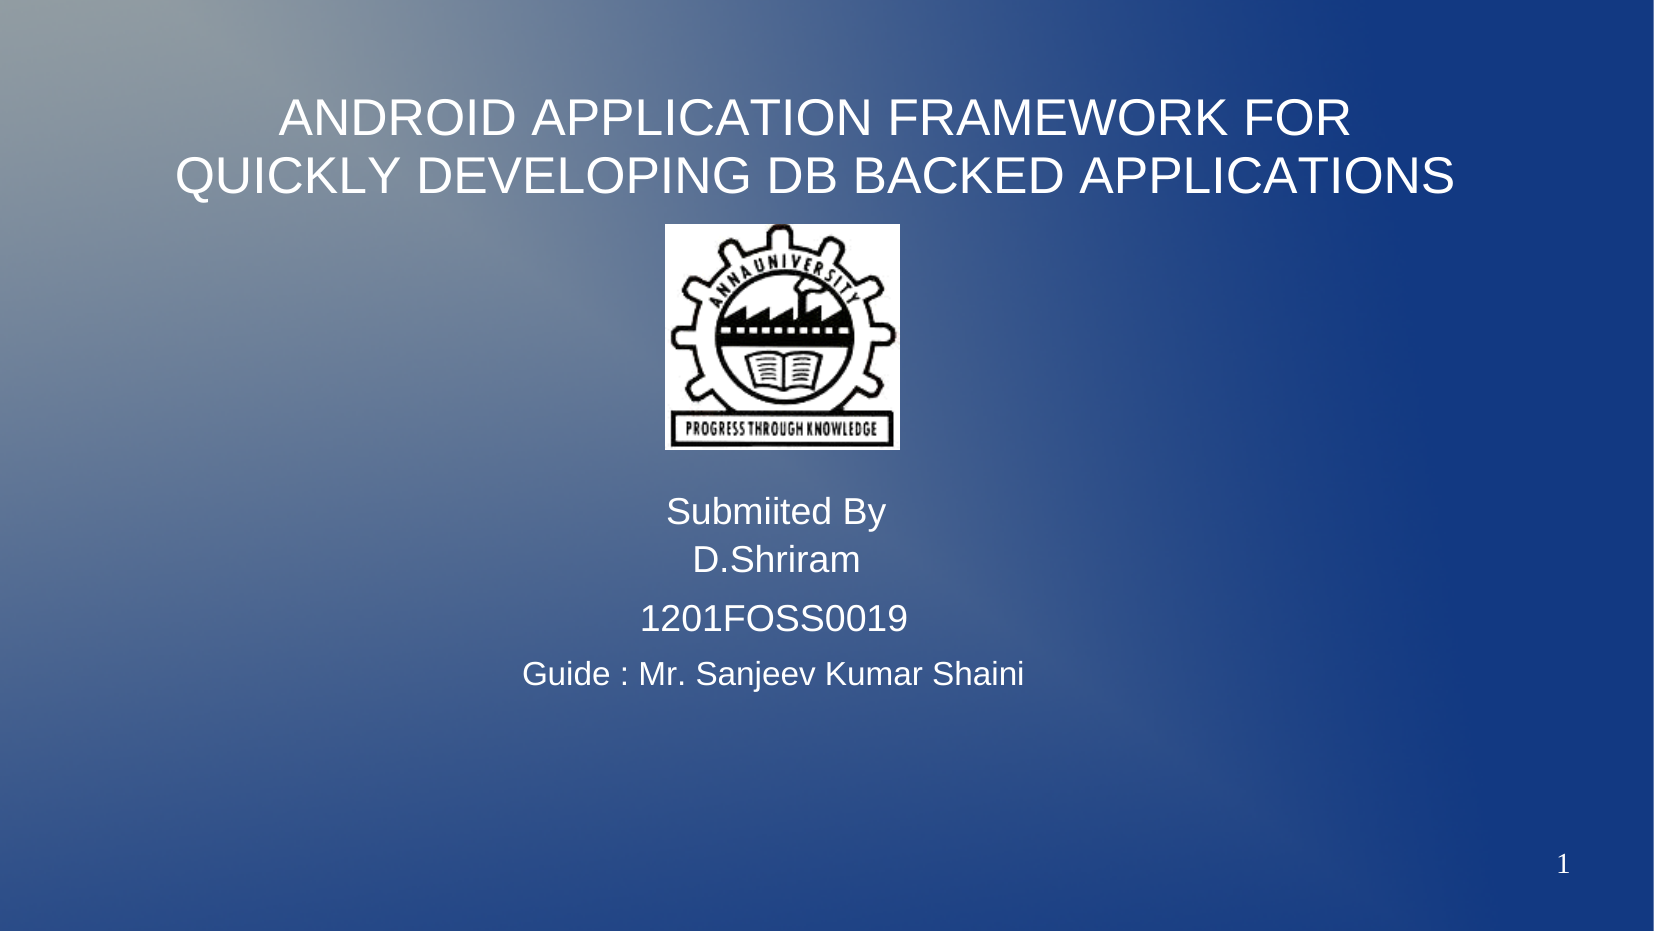

# ANDROID APPLICATION FRAMEWORK FOR QUICKLY DEVELOPING DB BACKED APPLICATIONS
 Submiited By
 D.Shriram
 1201FOSS0019
 Guide : Mr. Sanjeev Kumar Shaini
1